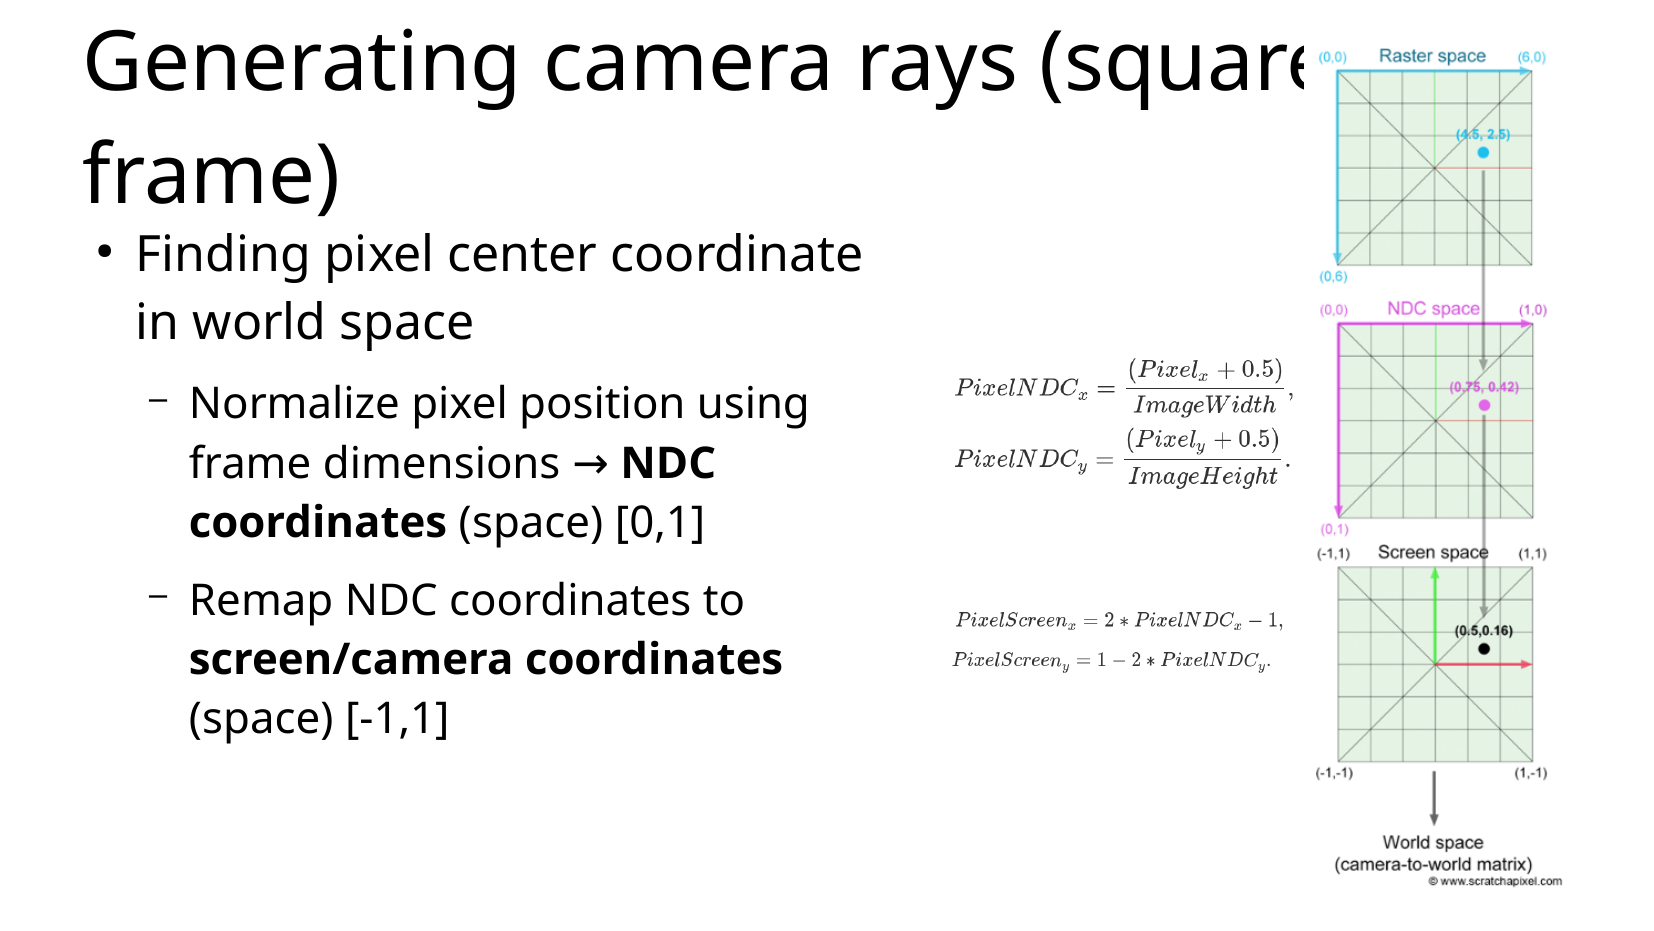

# Generating camera rays (square frame)
Finding pixel center coordinate in world space
Normalize pixel position using frame dimensions → NDC coordinates (space) [0,1]
Remap NDC coordinates to screen/camera coordinates (space) [-1,1]